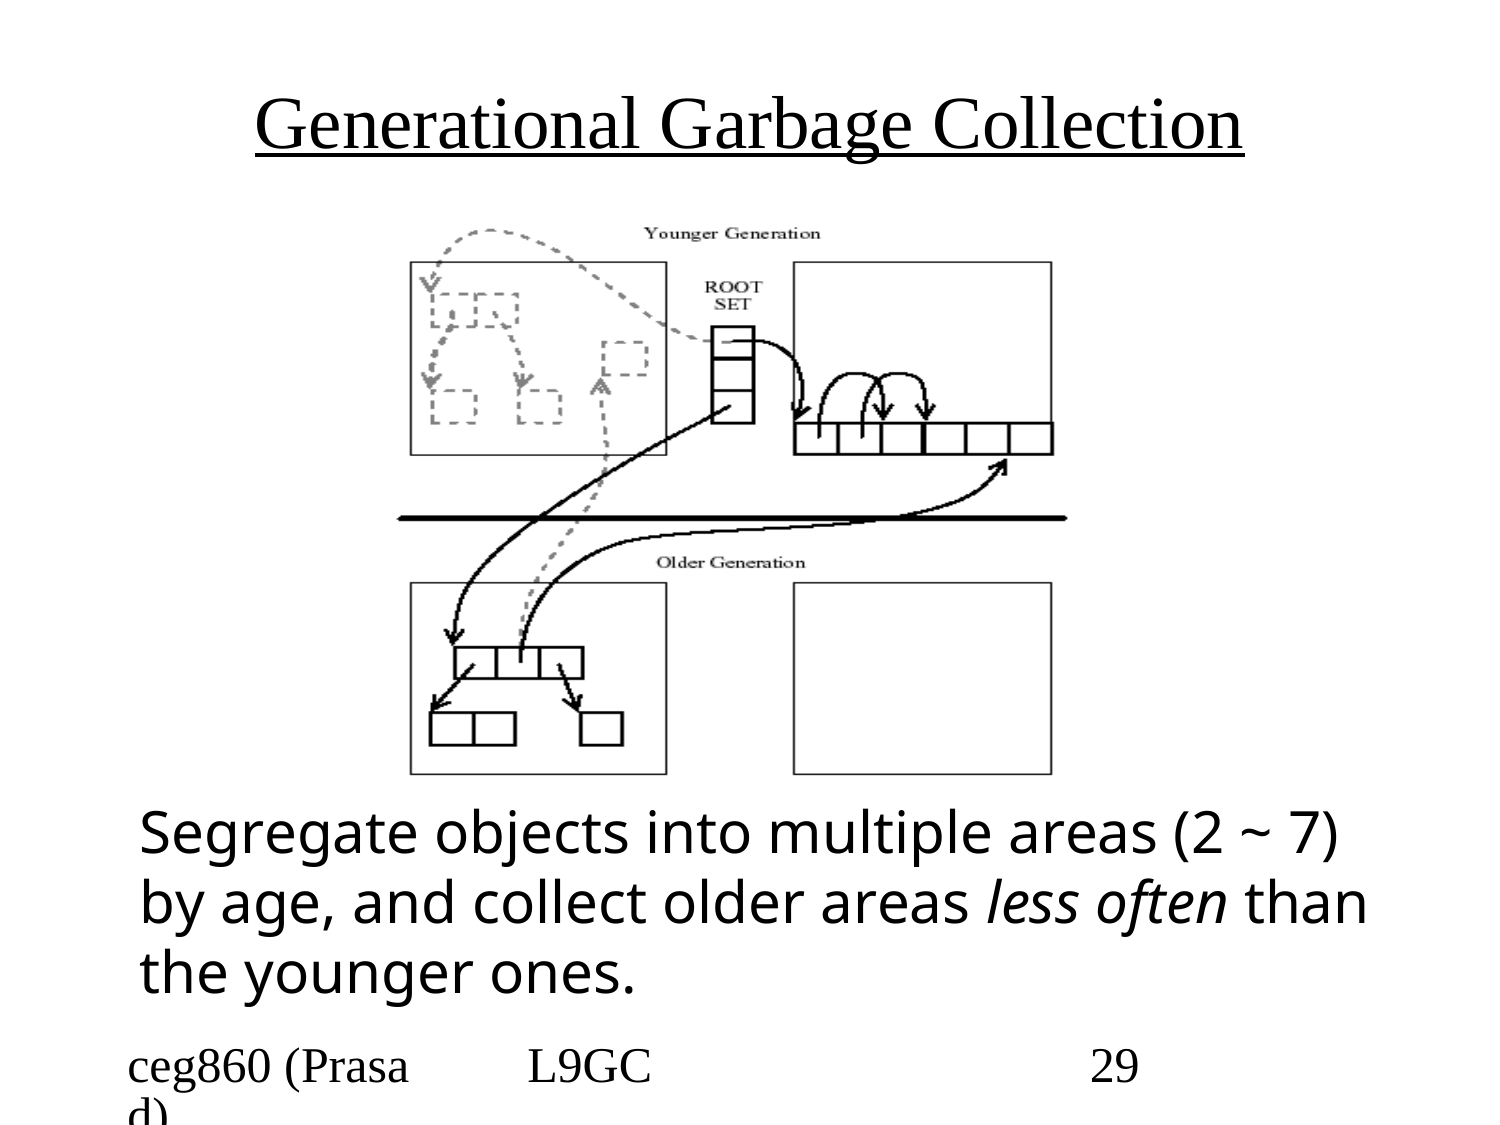

# Generational Garbage Collection
Segregate objects into multiple areas (2 ~ 7) by age, and collect older areas less often than the younger ones.
ceg860 (Prasad)
L9GC
29